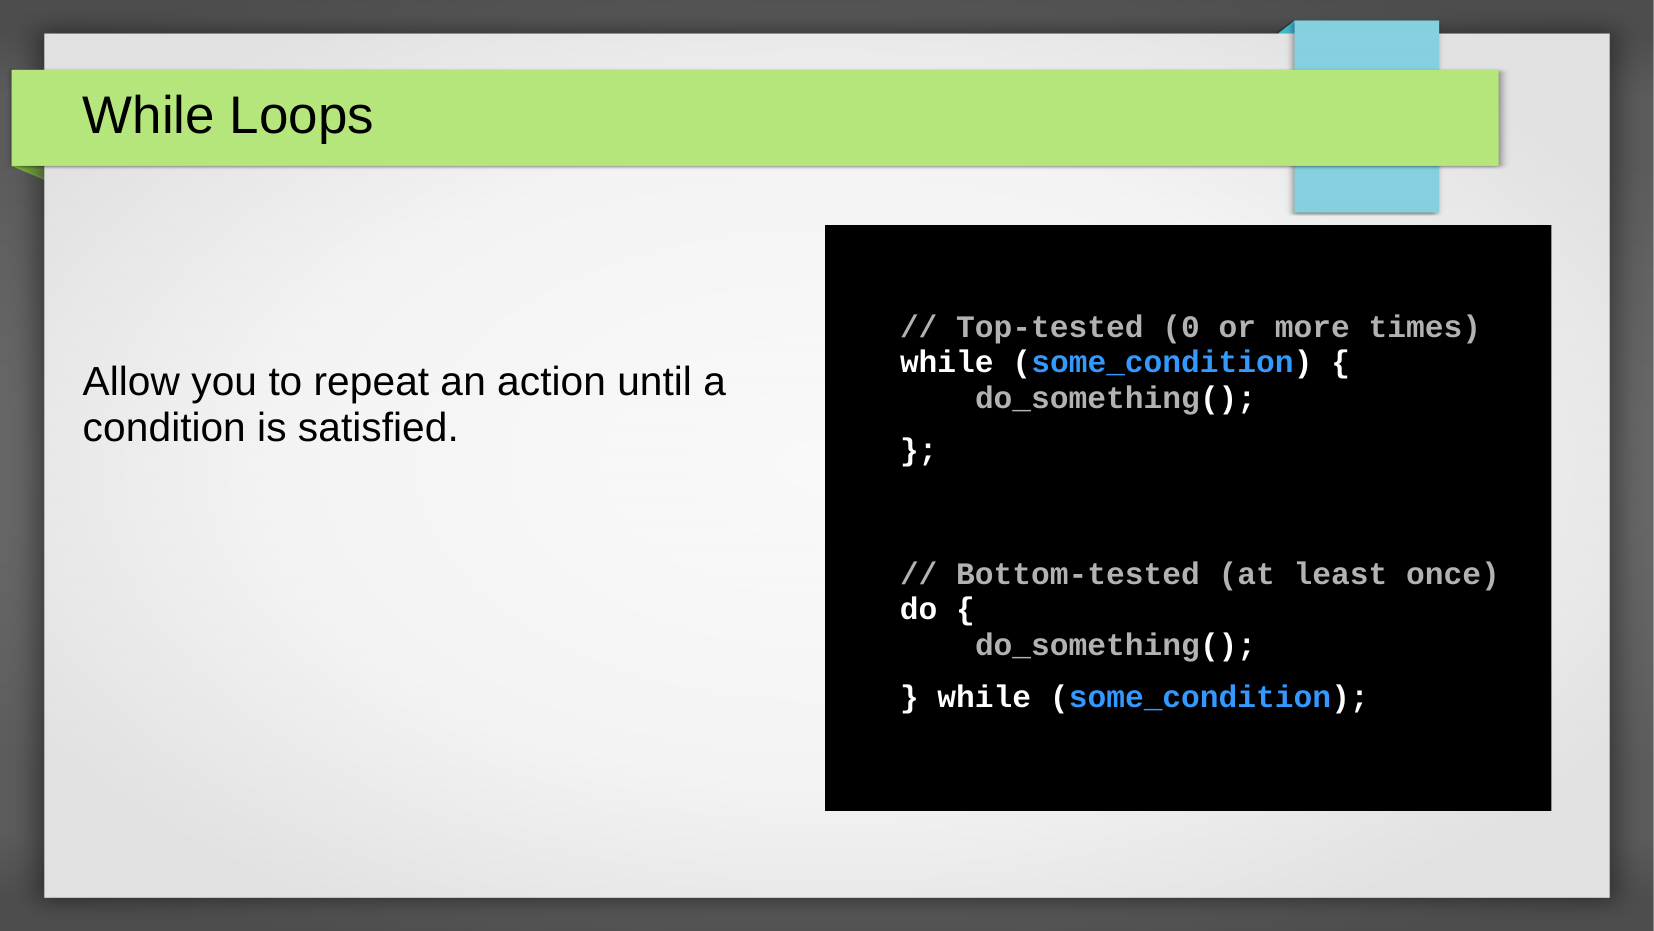

# While Loops
Allow you to repeat an action until a condition is satisfied.
 // Top-tested (0 or more times)
 while (some_condition) {
 do_something();
 };
 // Bottom-tested (at least once)
 do {
 do_something();
 } while (some_condition);